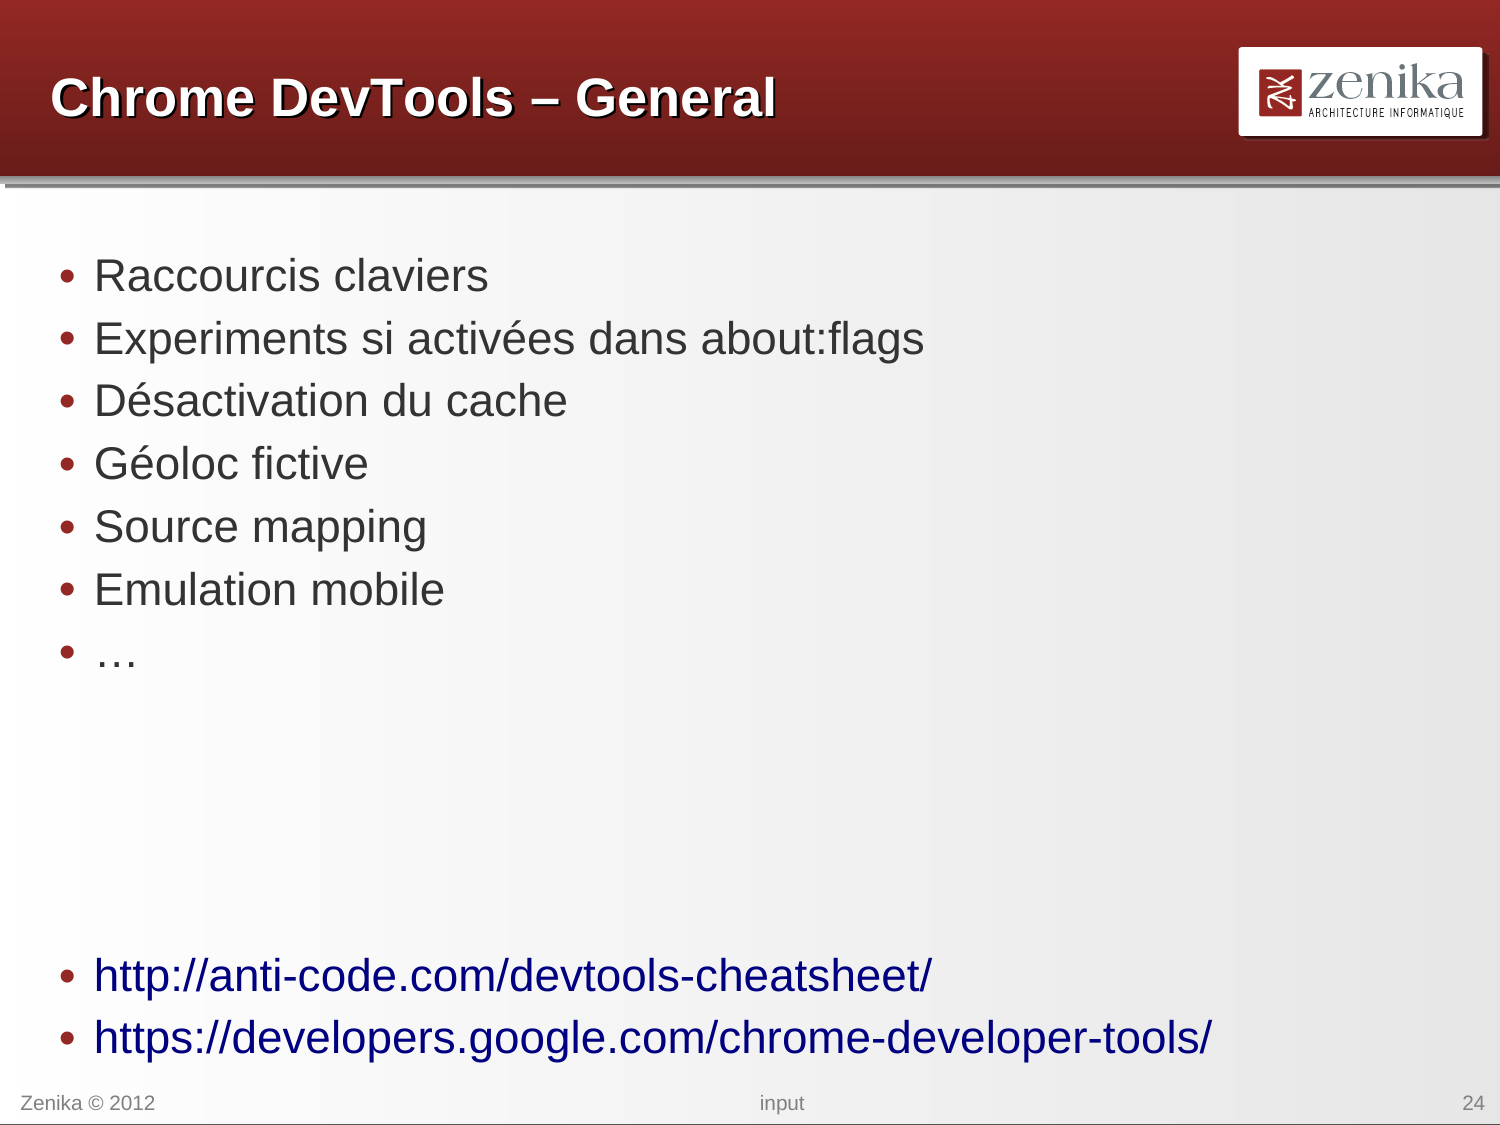

# Chrome DevTools – General
Raccourcis claviers
Experiments si activées dans about:flags
Désactivation du cache
Géoloc fictive
Source mapping
Emulation mobile
…
http://anti-code.com/devtools-cheatsheet/
https://developers.google.com/chrome-developer-tools/